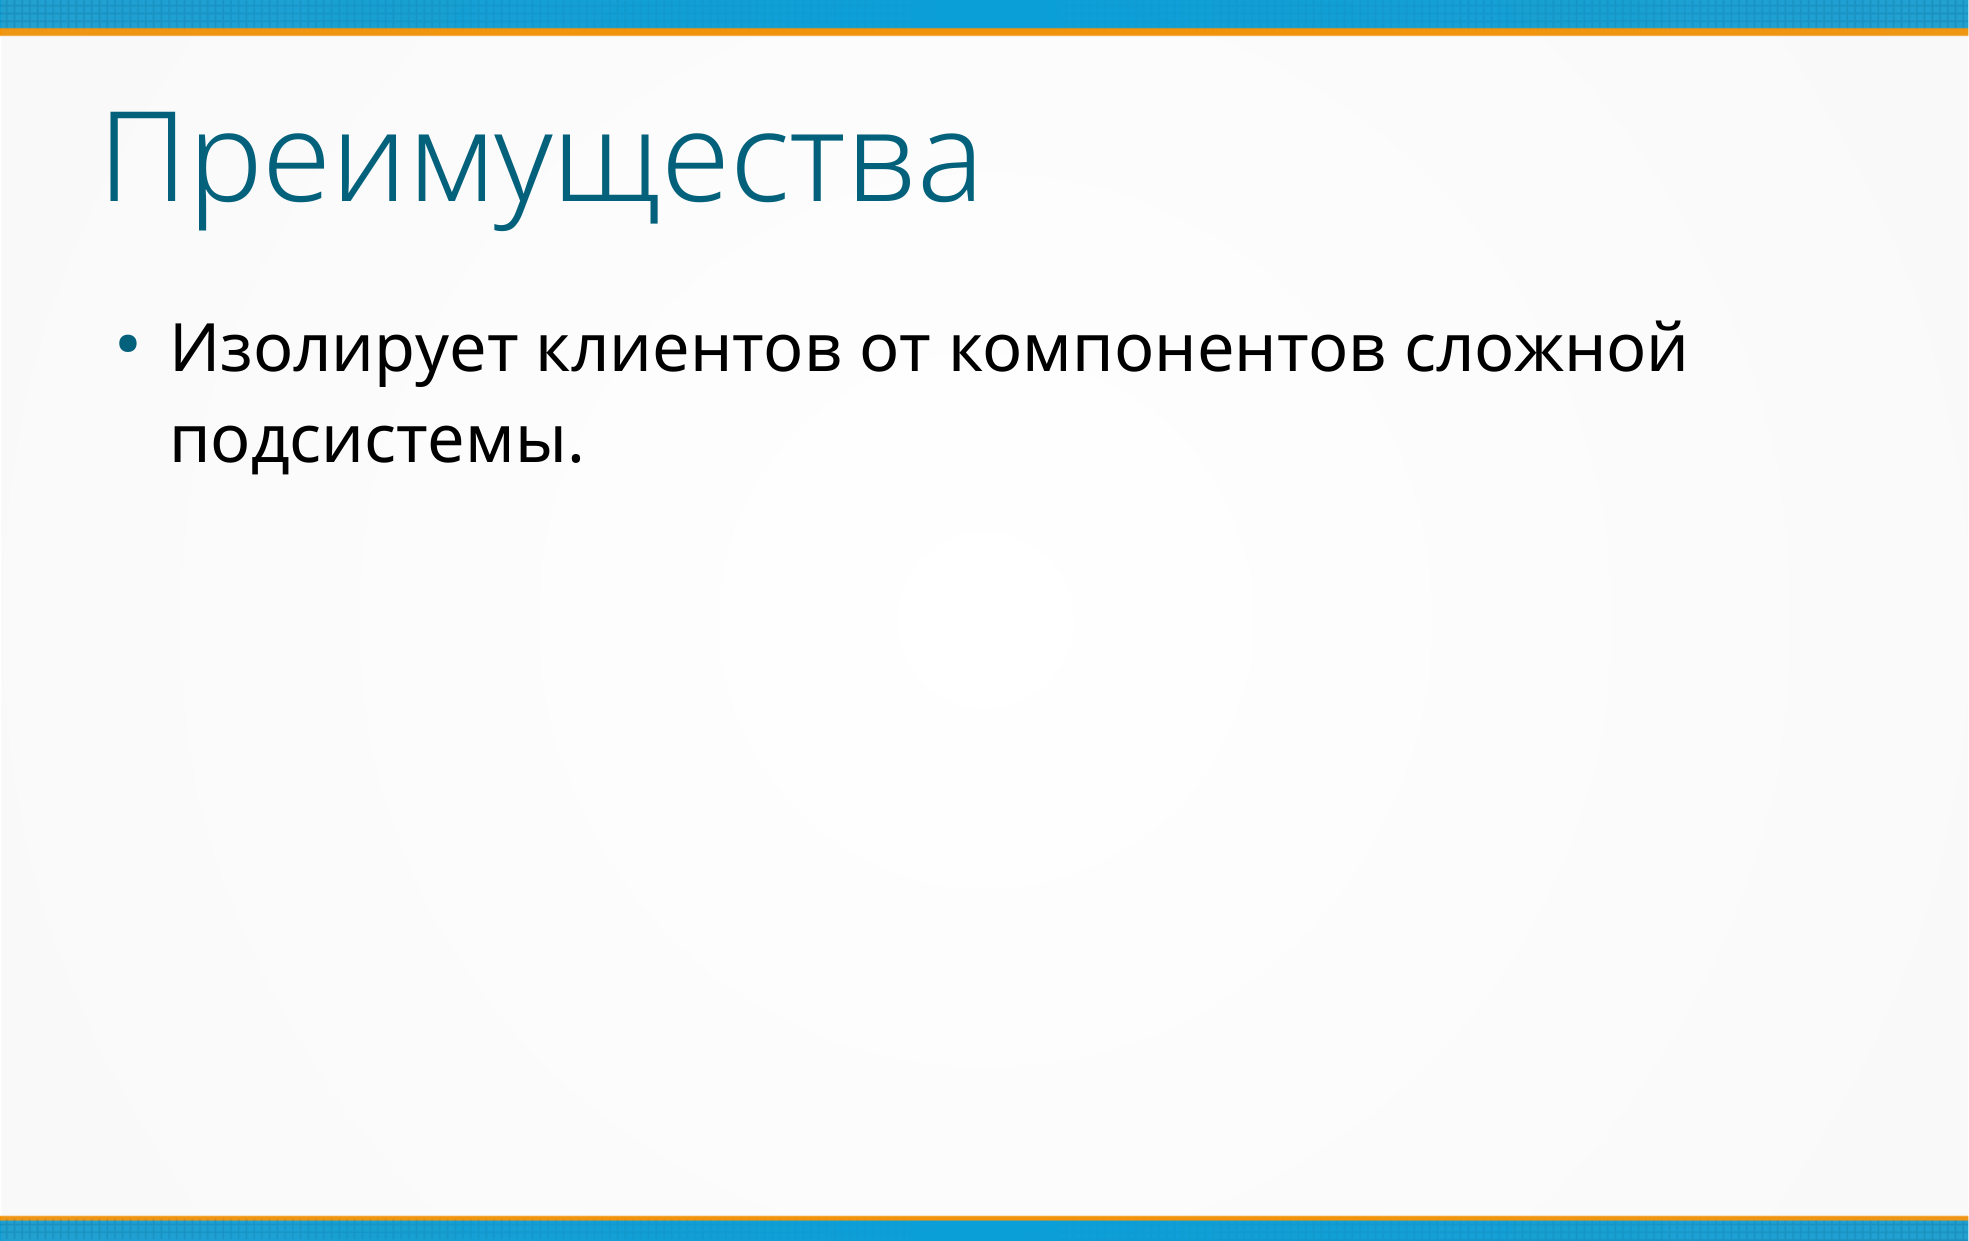

# Преимущества
Изолирует клиентов от компонентов сложной подсистемы.